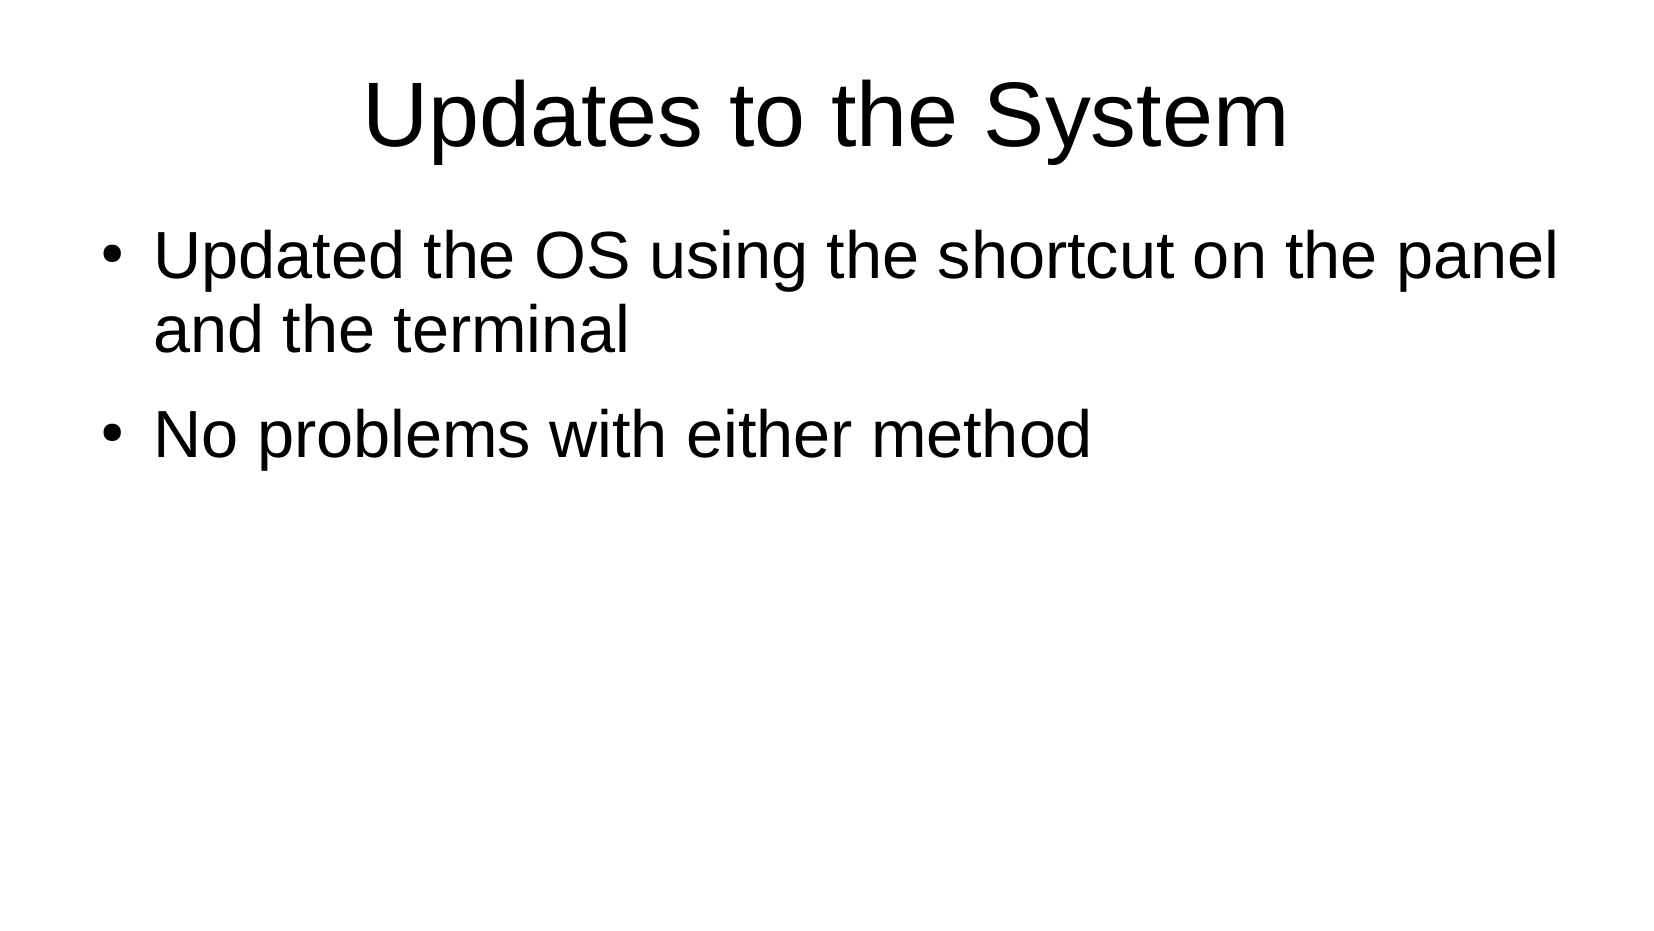

# Updates to the System
Updated the OS using the shortcut on the panel and the terminal
No problems with either method